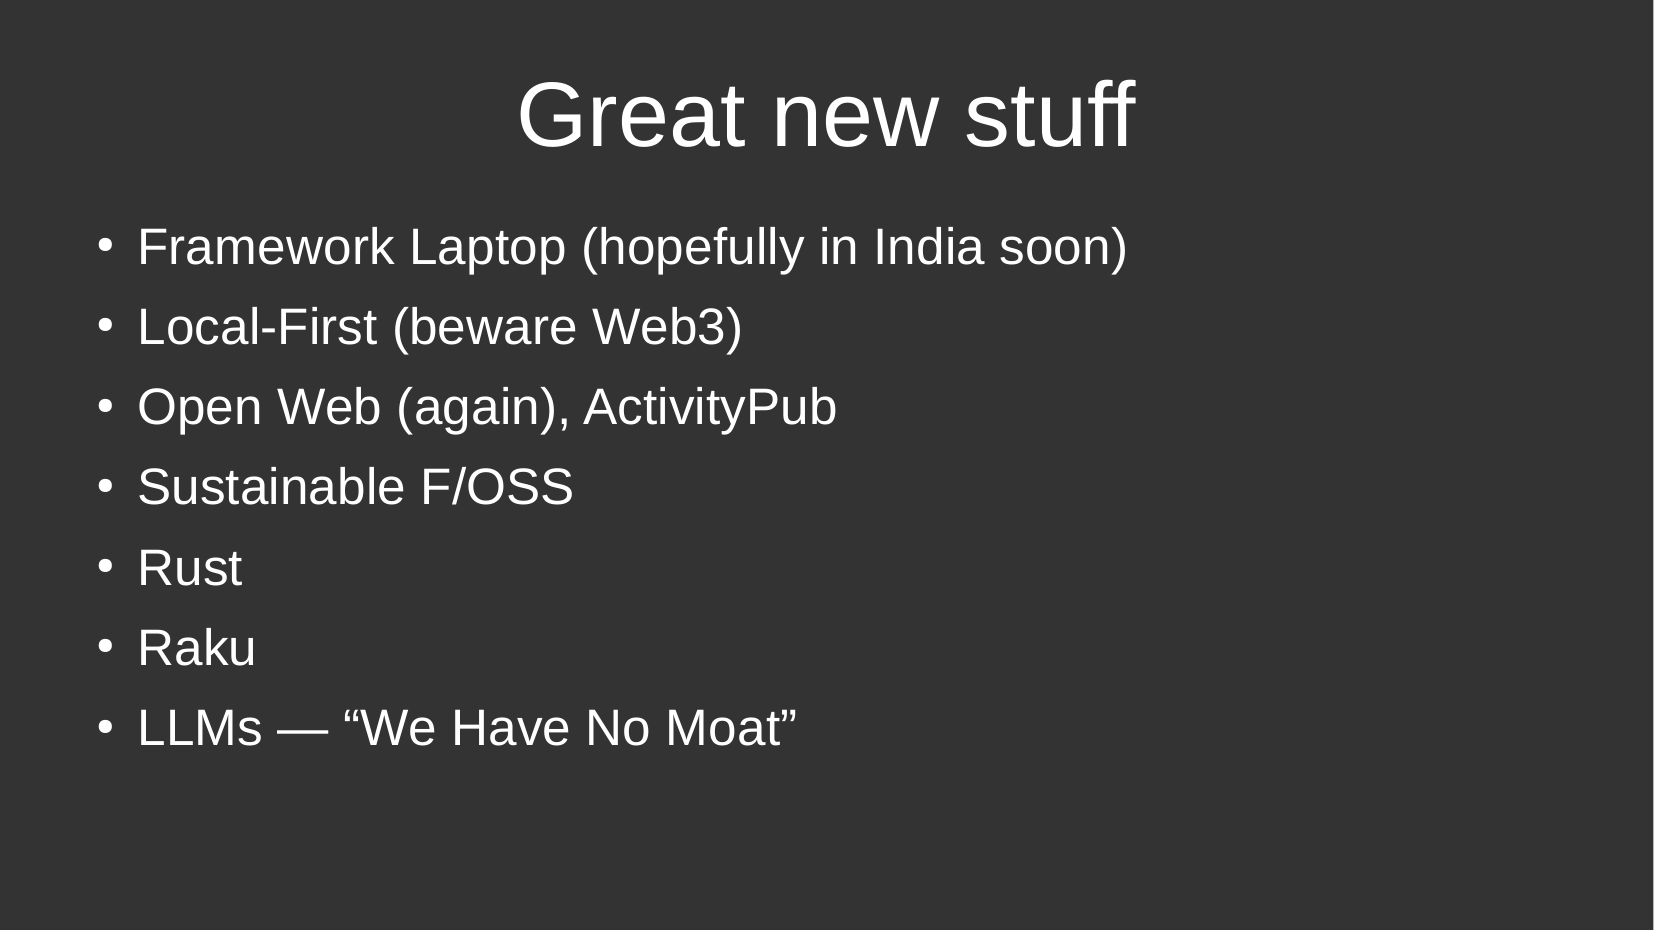

# Great new stuff
Framework Laptop (hopefully in India soon)
Local-First (beware Web3)
Open Web (again), ActivityPub
Sustainable F/OSS
Rust
Raku
LLMs — “We Have No Moat”